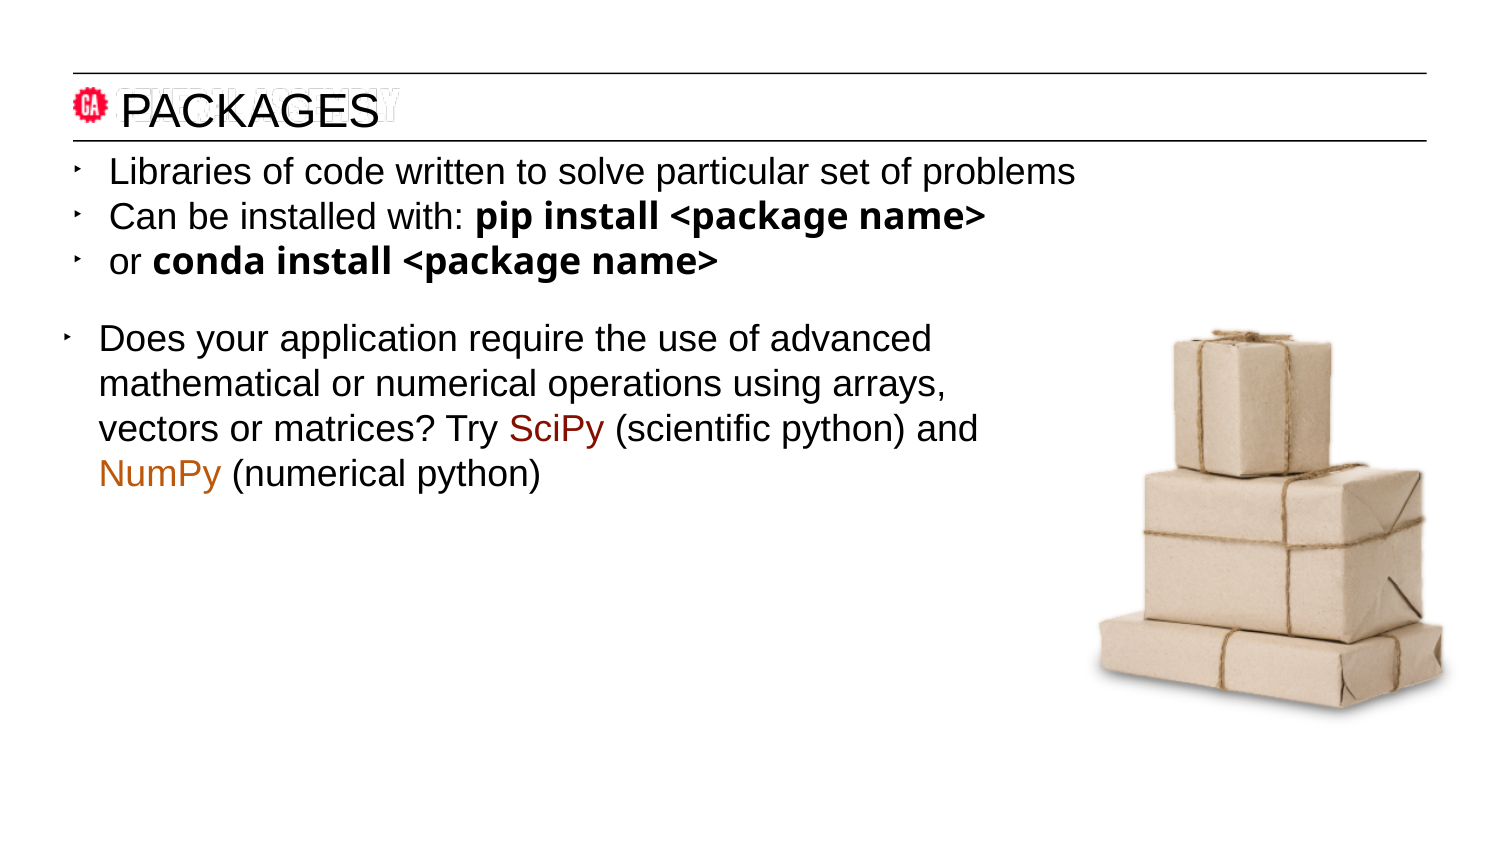

PACKAGES
Libraries of code written to solve particular set of problems
Can be installed with: pip install <package name>
or conda install <package name>
Does your application require the use of advanced mathematical or numerical operations using arrays, vectors or matrices? Try SciPy (scientific python) and NumPy (numerical python)